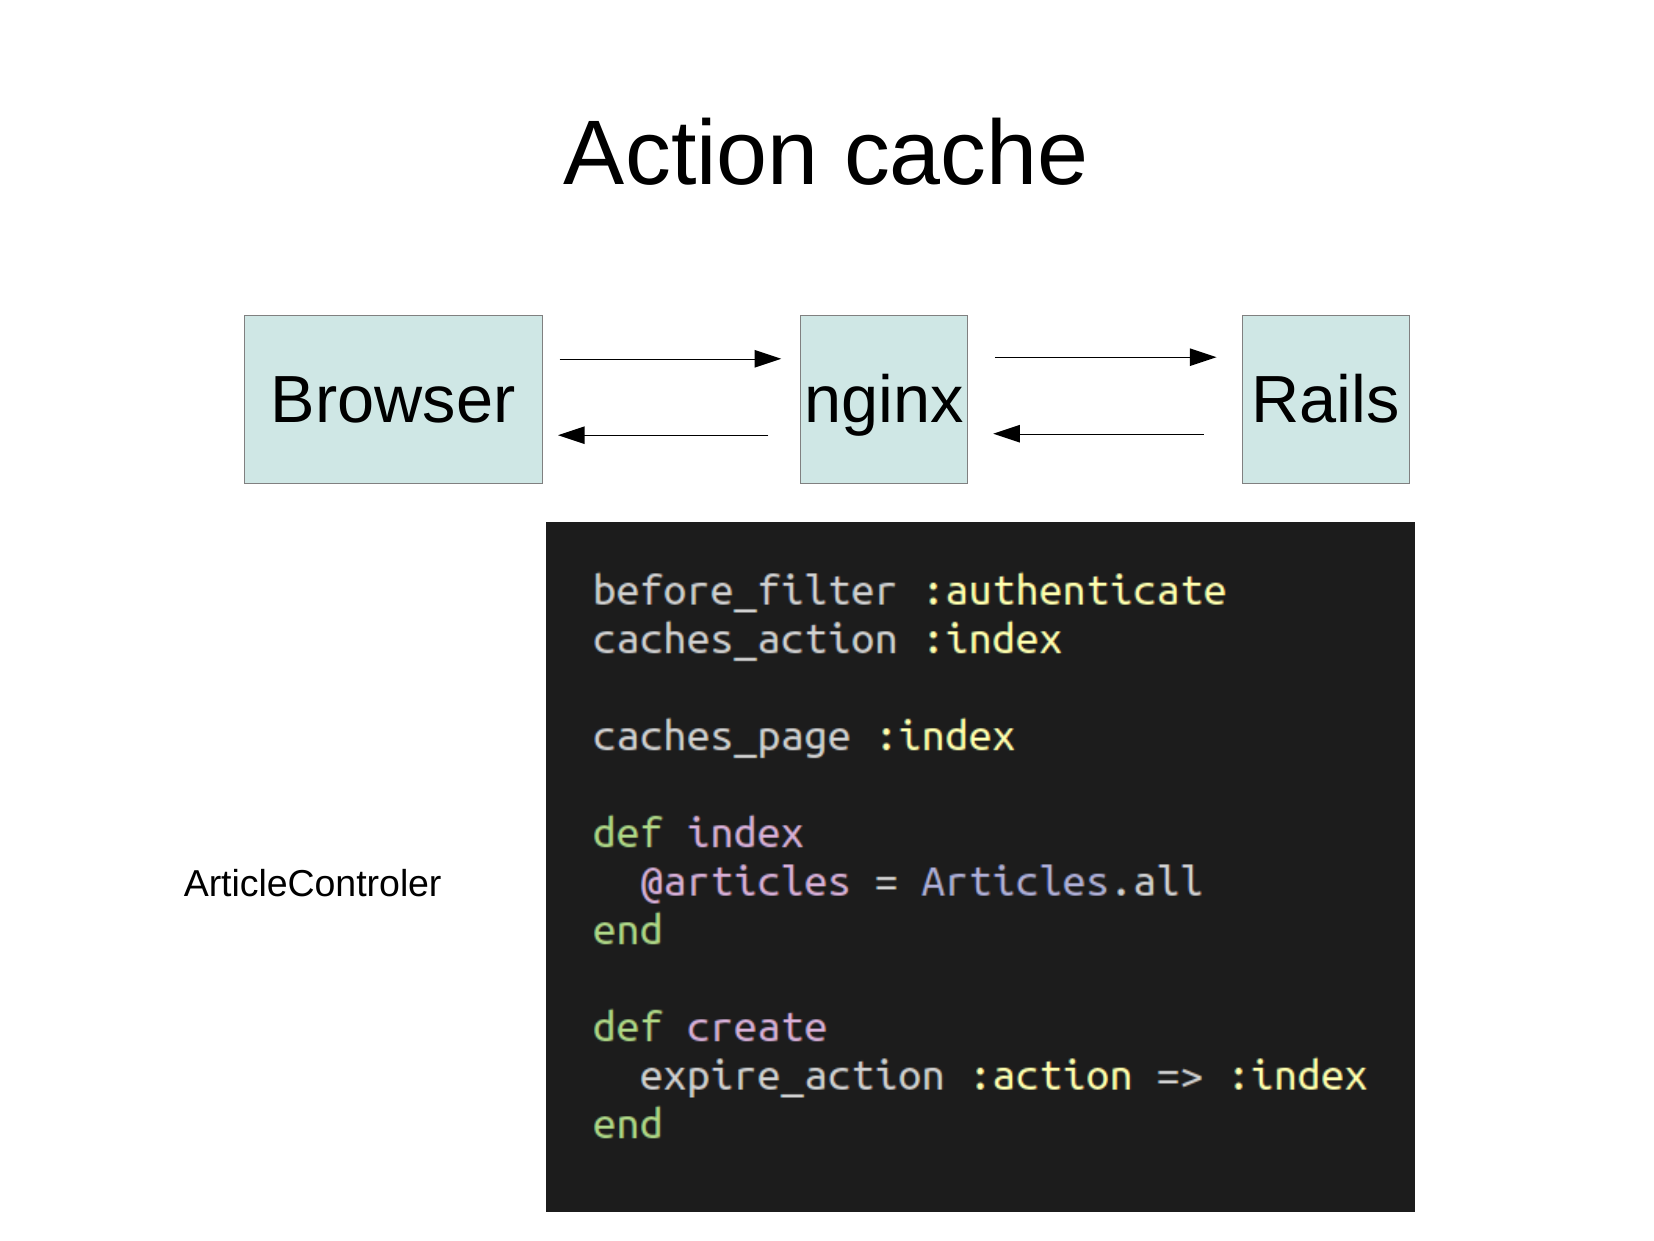

# Action cache
Browser
nginx
Rails
ArticleControler